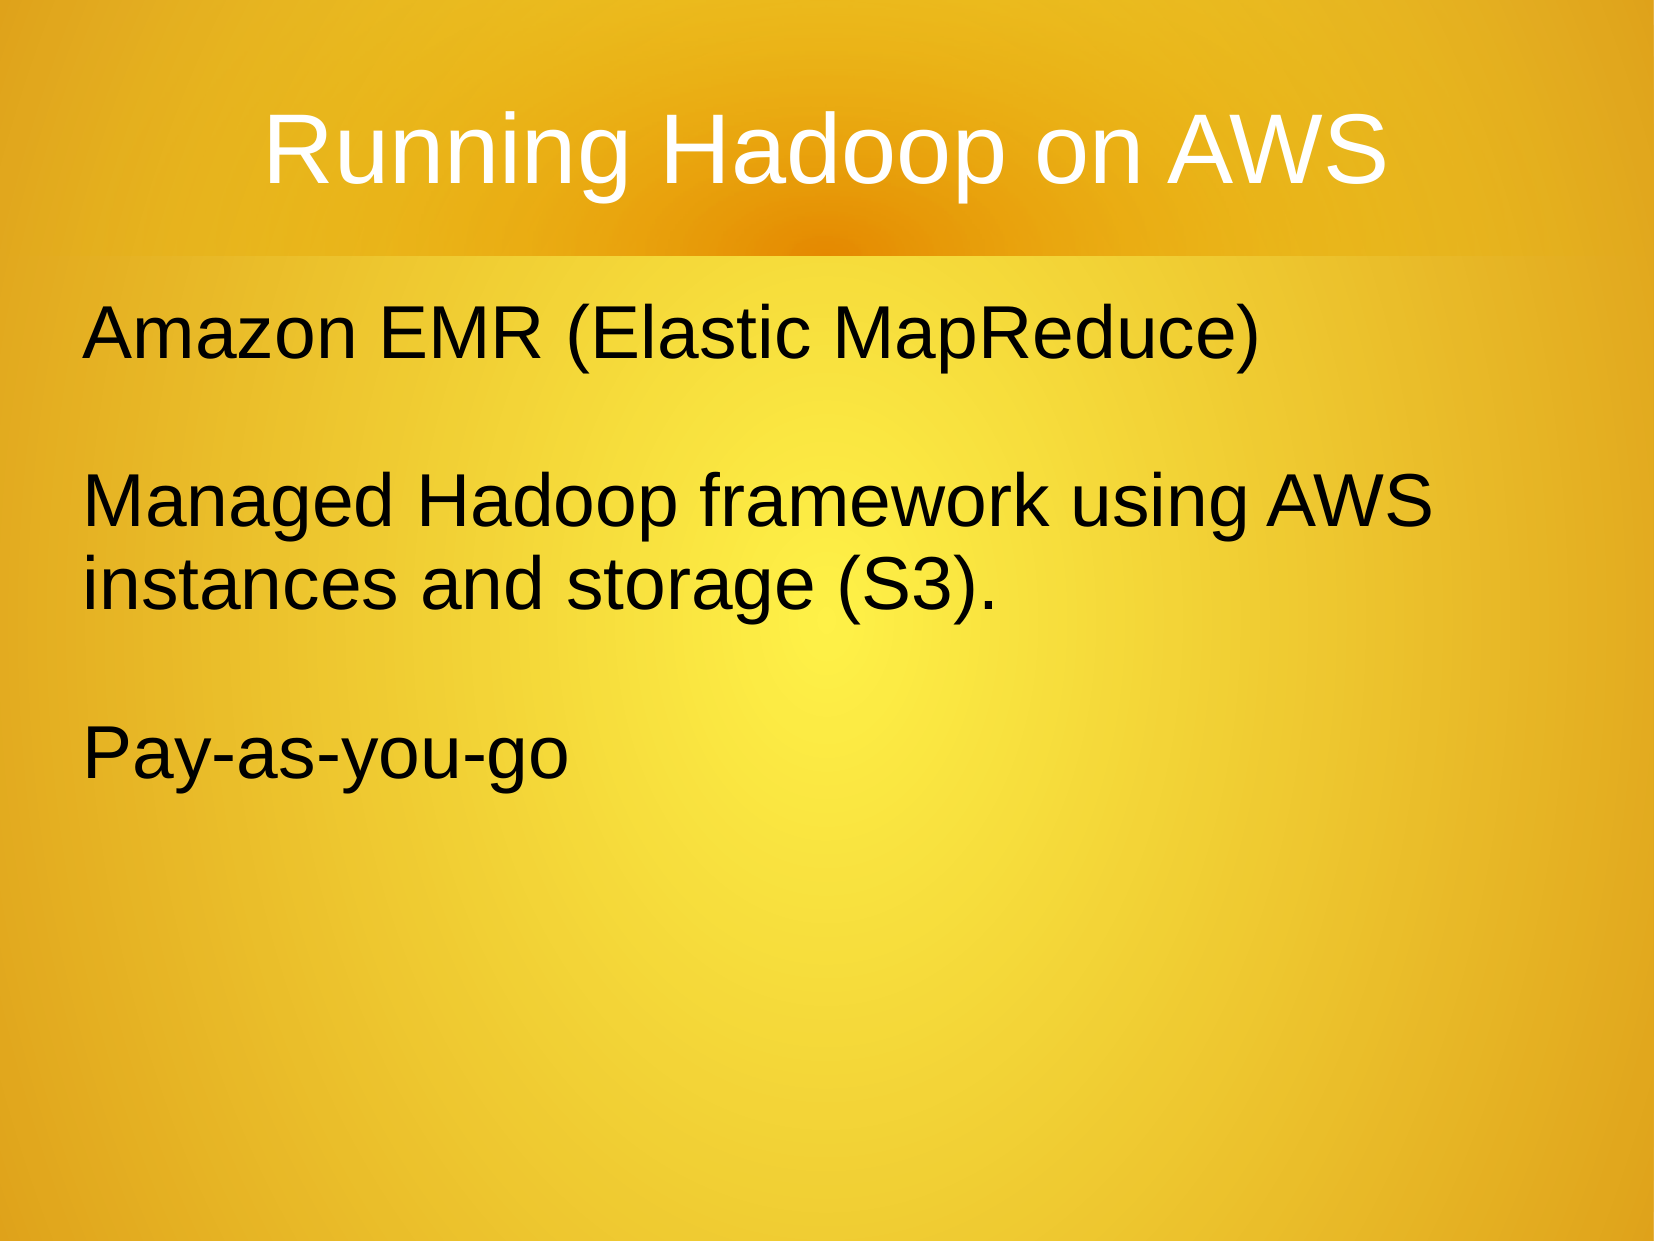

# Running Hadoop on AWS
Amazon EMR (Elastic MapReduce)
Managed Hadoop framework using AWS instances and storage (S3).
Pay-as-you-go